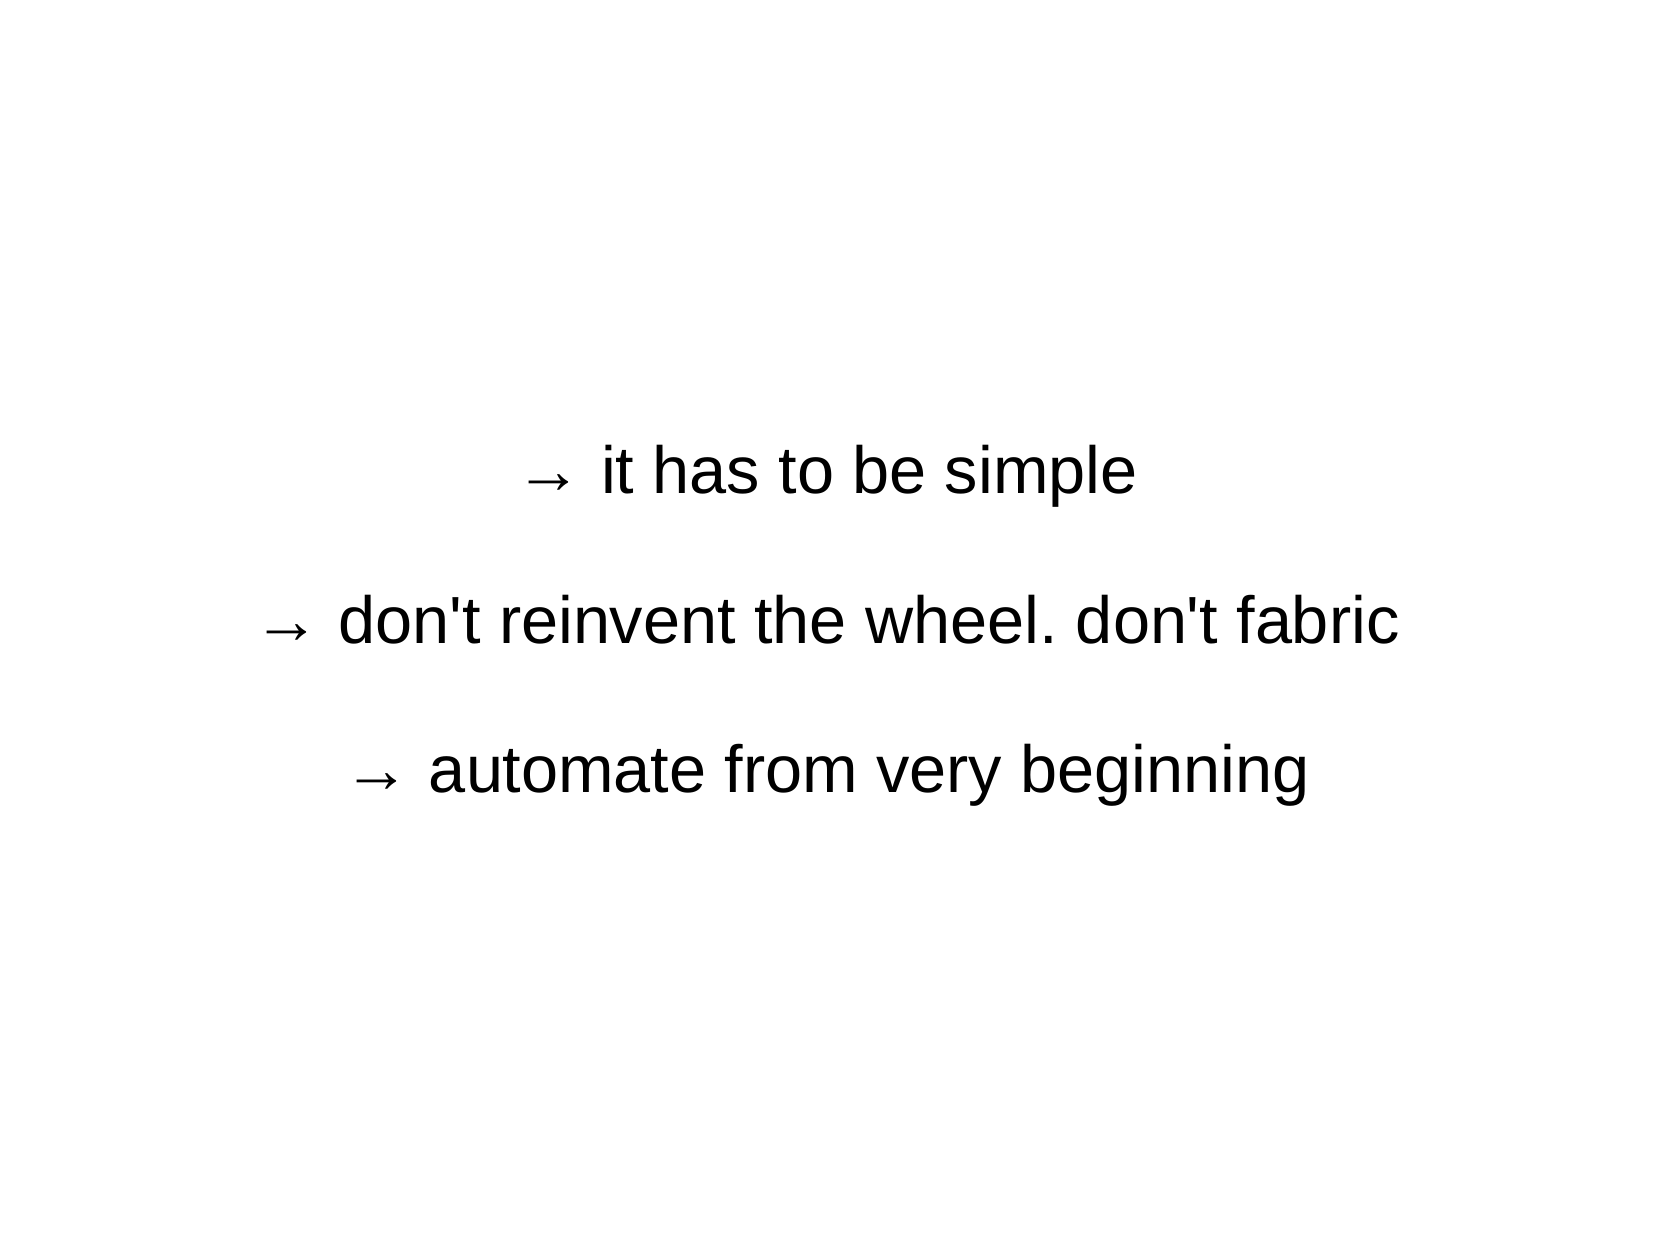

# → it has to be simple
→ don't reinvent the wheel. don't fabric
→ automate from very beginning